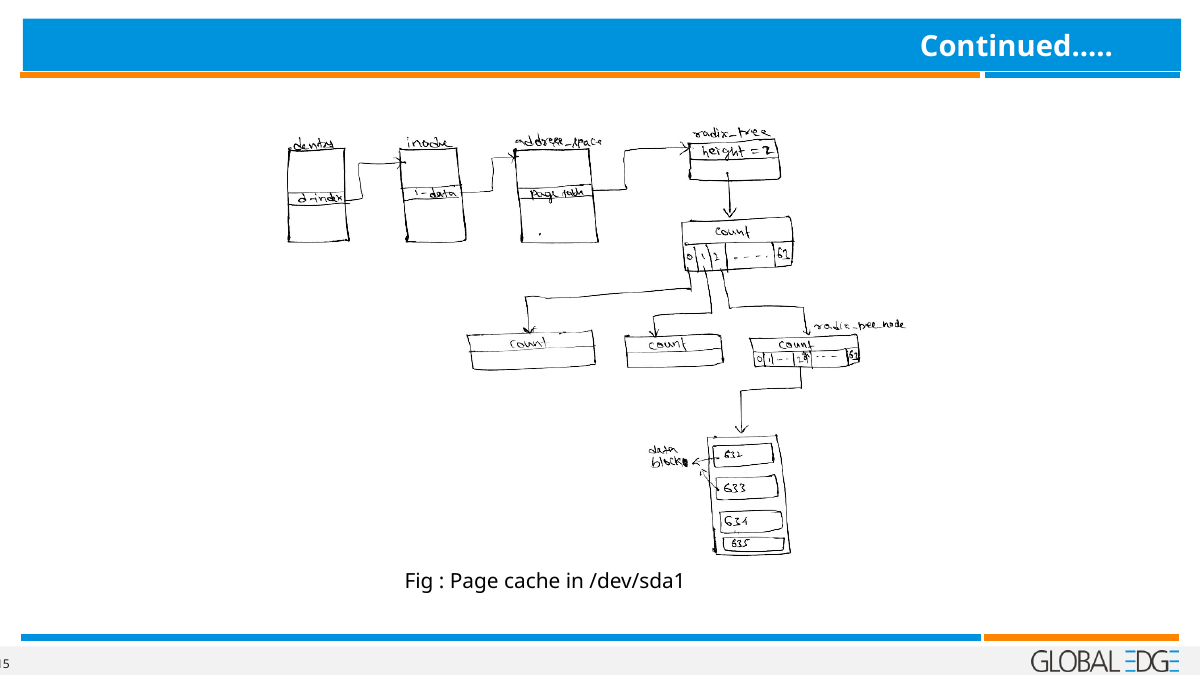

# Continued.....
Fig : Page cache in /dev/sda1